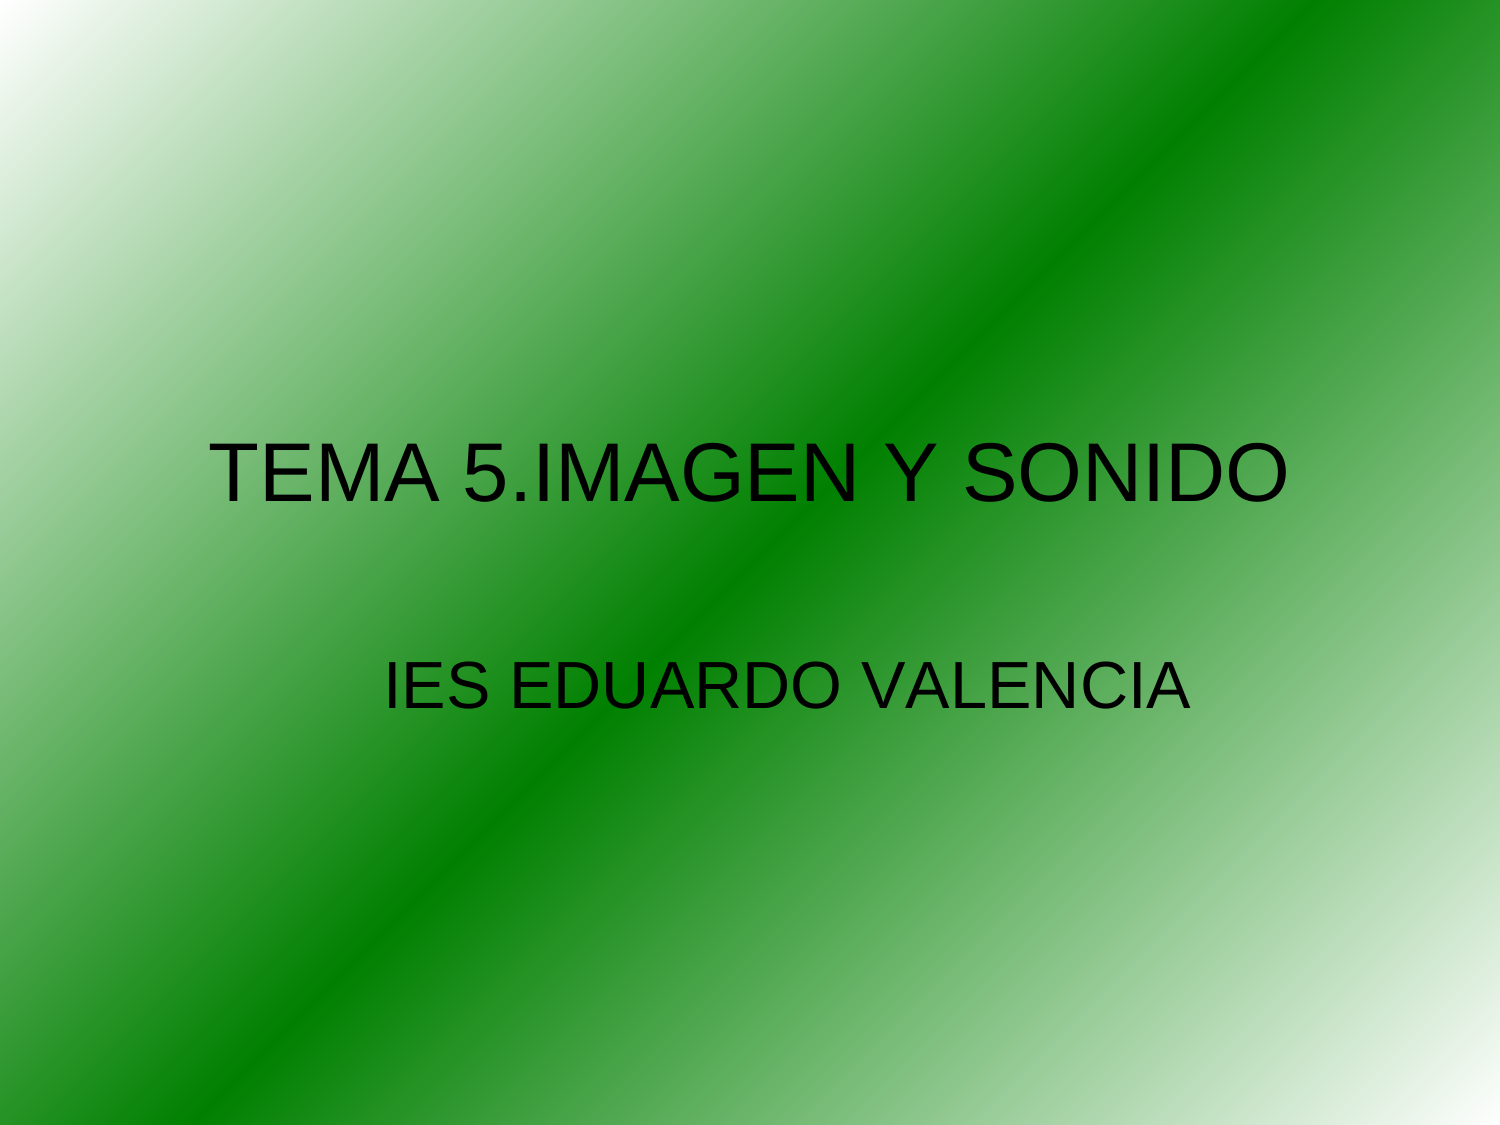

# TEMA 5.IMAGEN Y SONIDO
IES EDUARDO VALENCIA